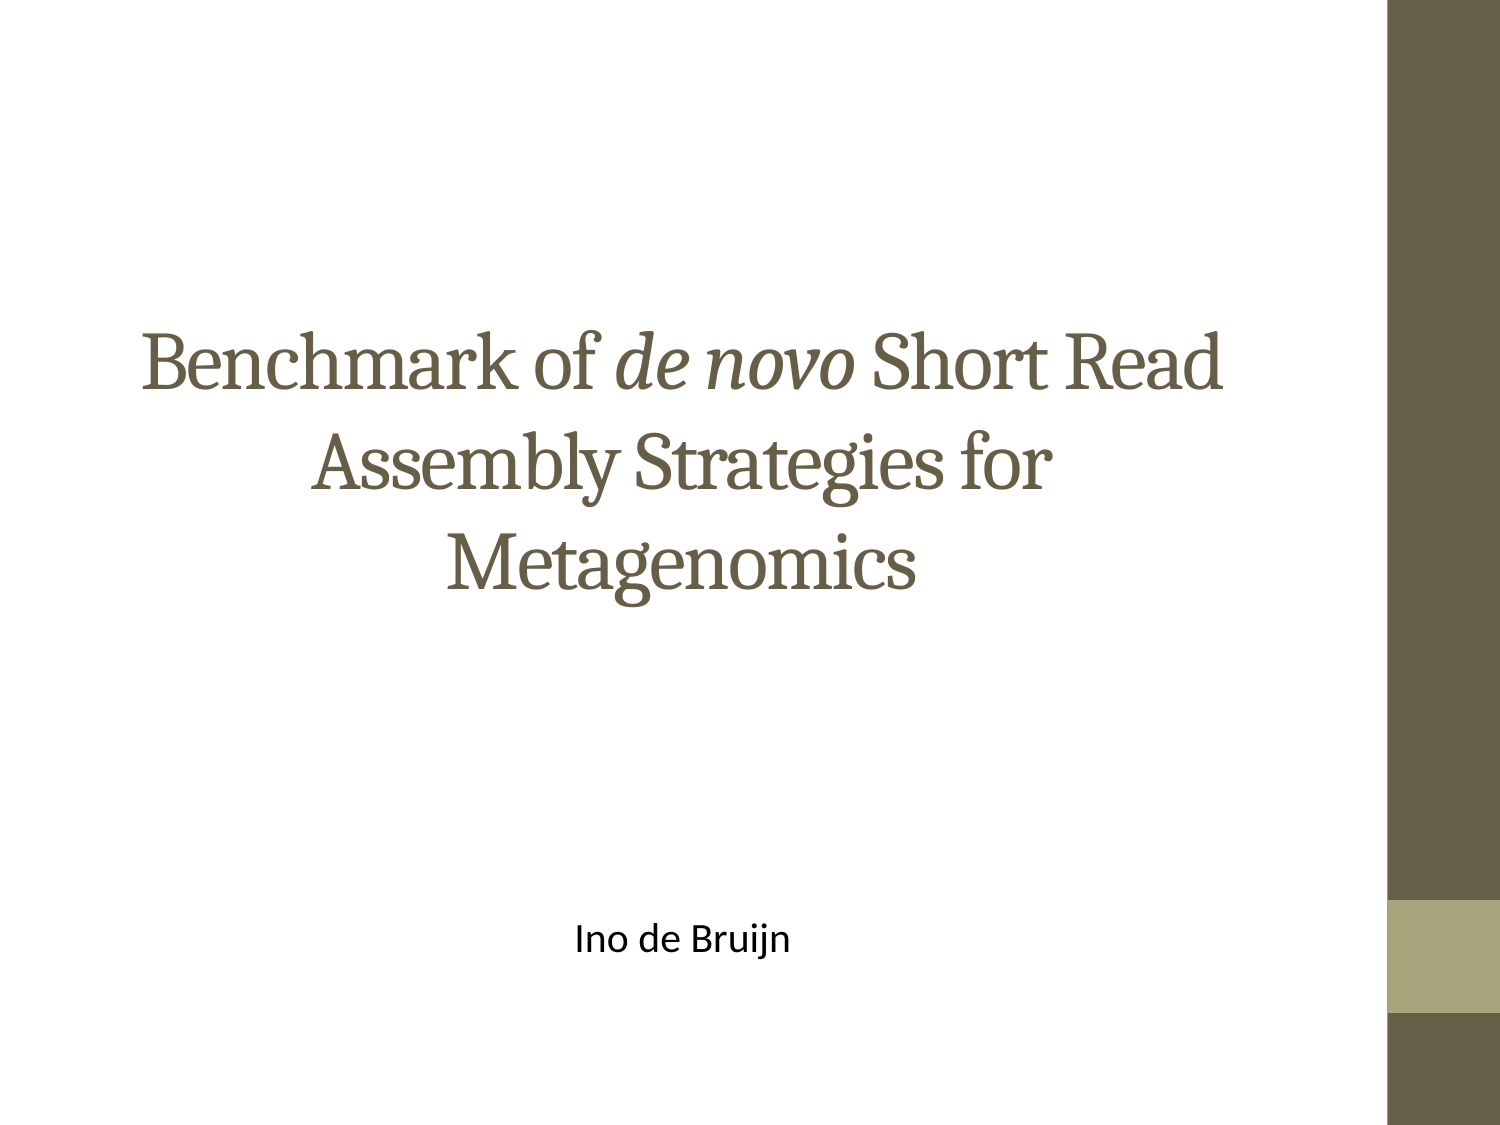

# Benchmark of de novo Short Read Assembly Strategies for Metagenomics
Ino de Bruijn